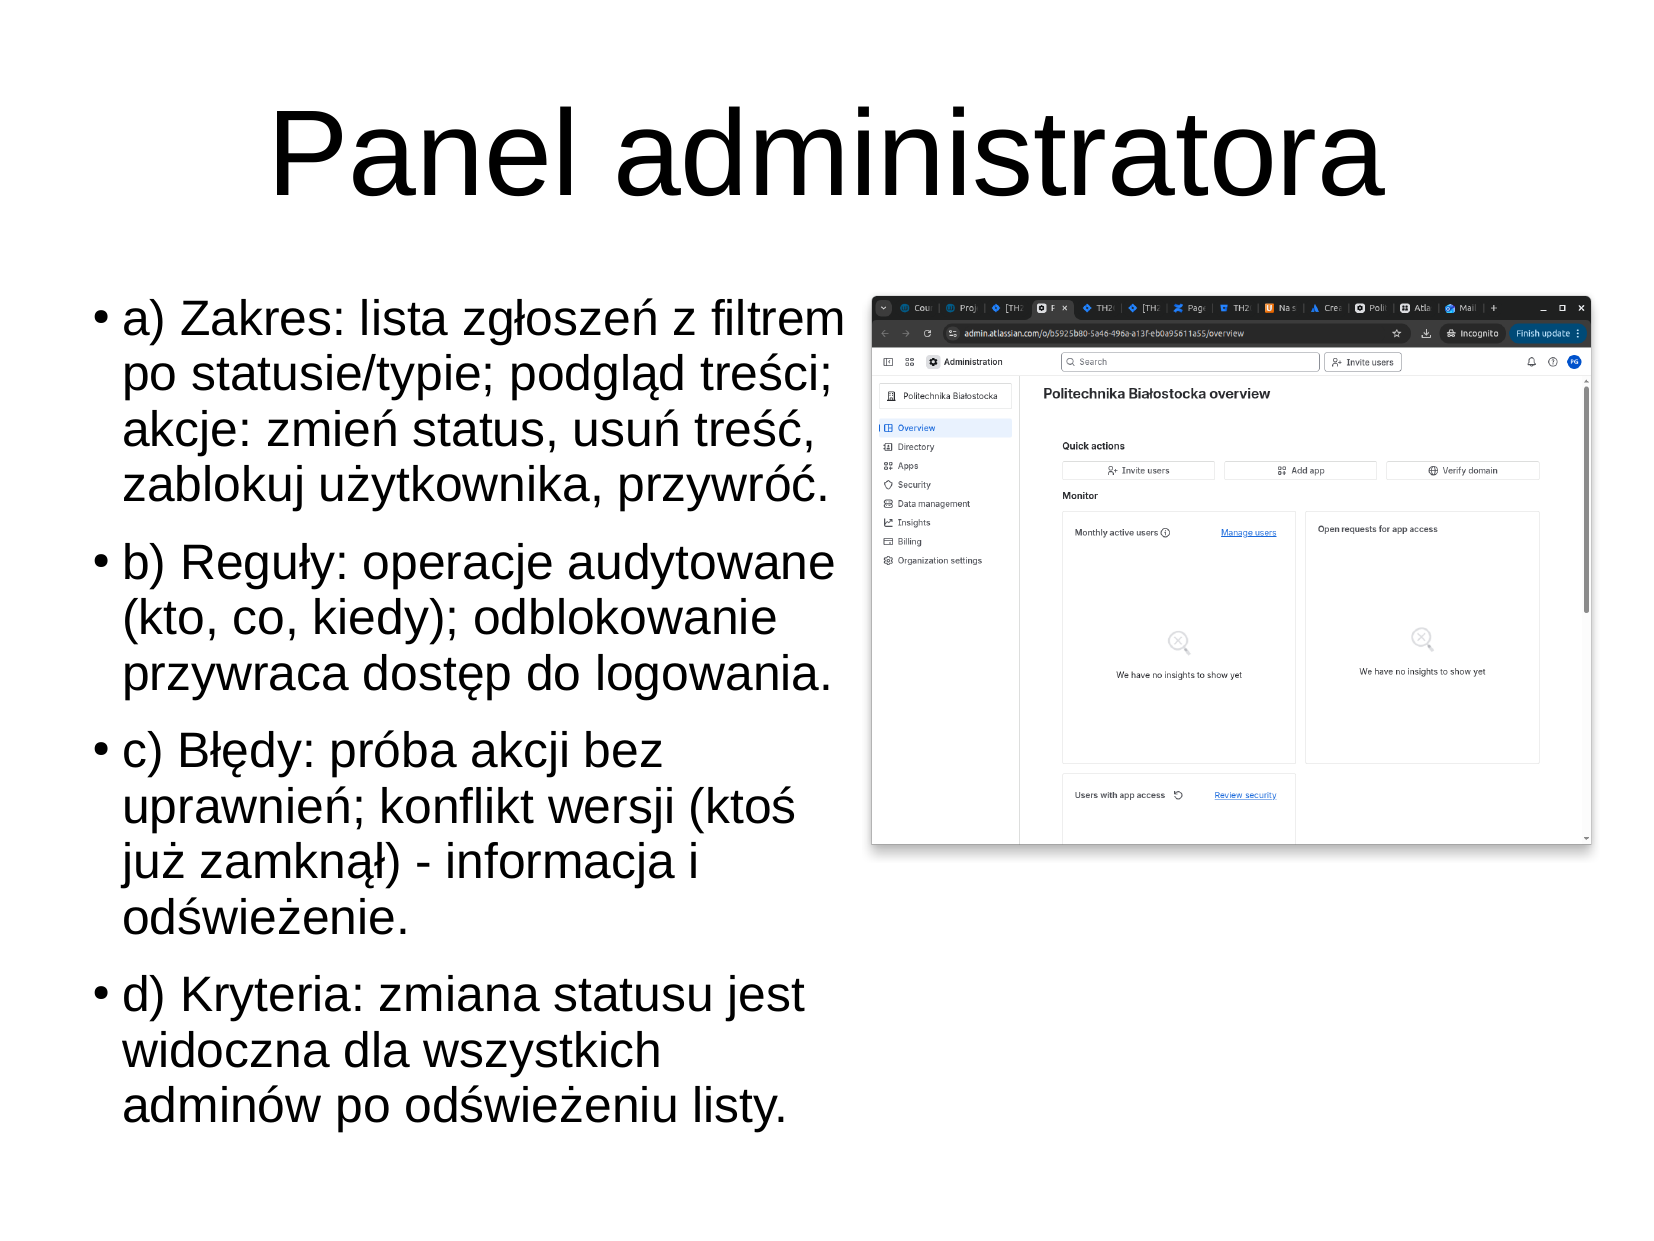

# Panel administratora
a) Zakres: lista zgłoszeń z filtrem po statusie/typie; podgląd treści; akcje: zmień status, usuń treść, zablokuj użytkownika, przywróć.
b) Reguły: operacje audytowane (kto, co, kiedy); odblokowanie przywraca dostęp do logowania.
c) Błędy: próba akcji bez uprawnień; konflikt wersji (ktoś już zamknął) - informacja i odświeżenie.
d) Kryteria: zmiana statusu jest widoczna dla wszystkich adminów po odświeżeniu listy.